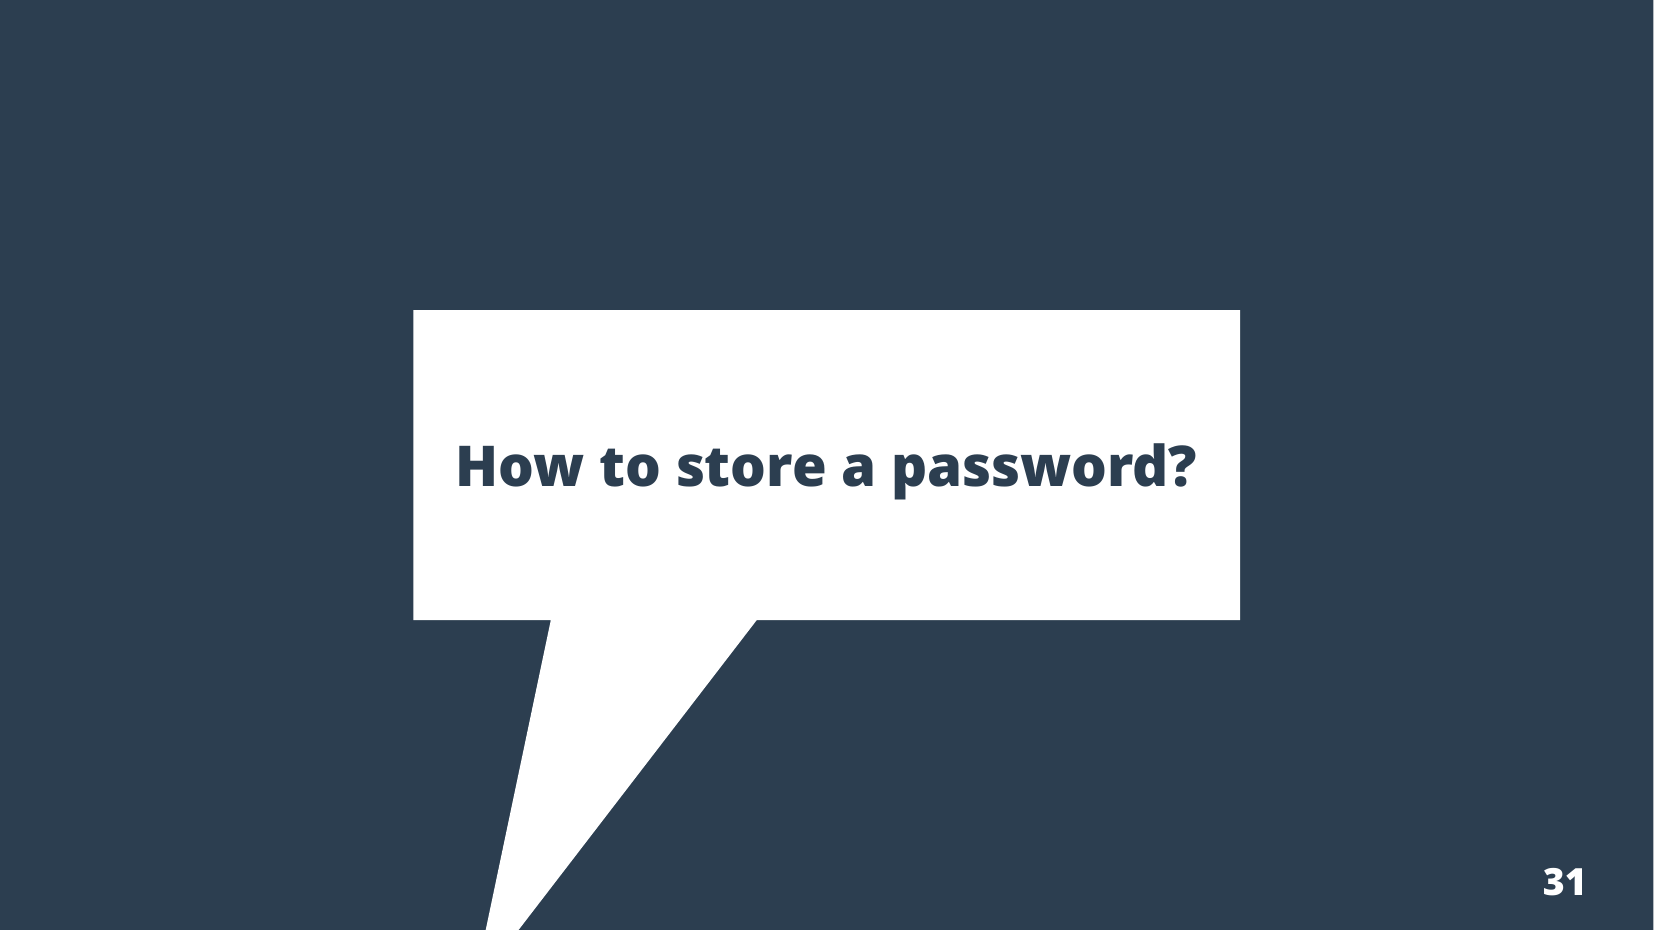

# How to store a password?
31